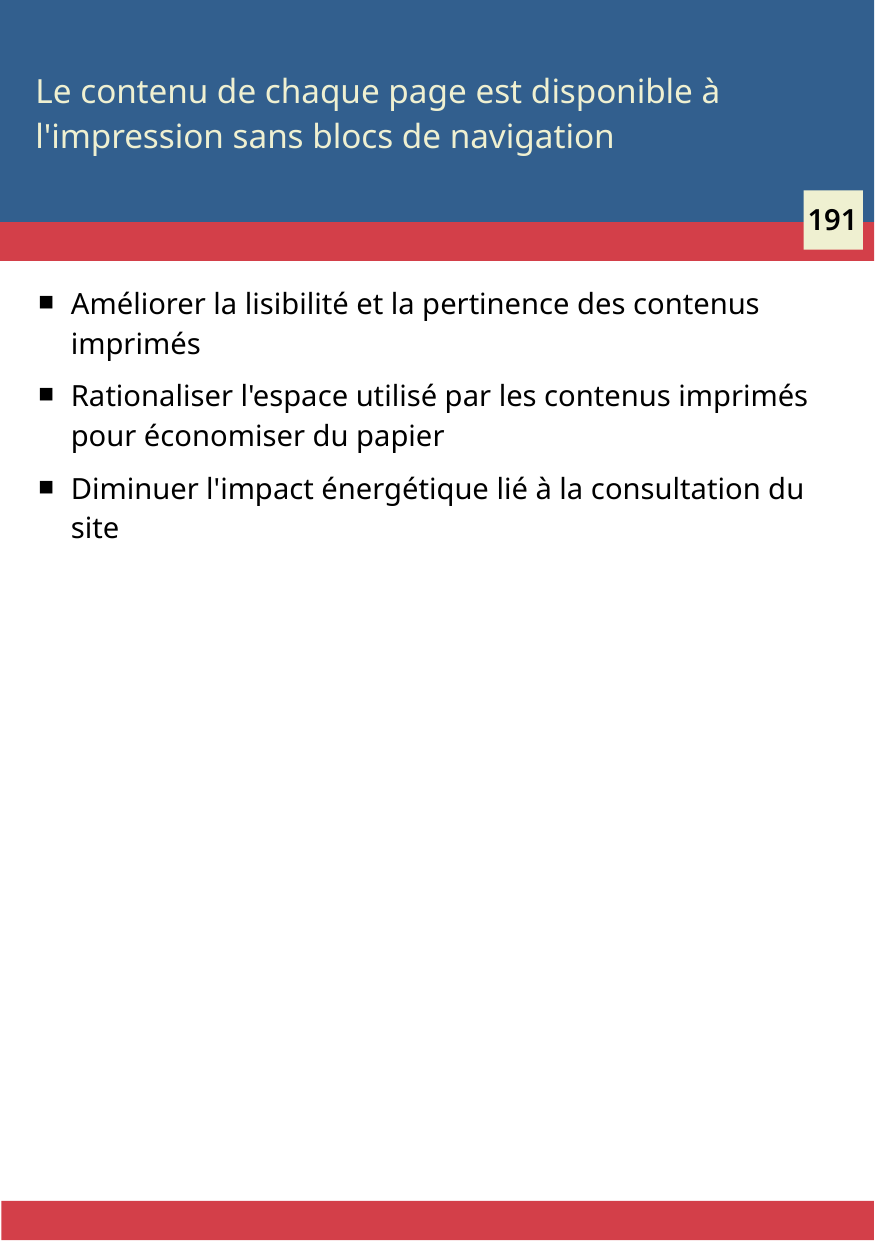

# Le contenu de chaque page est disponible à l'impression sans blocs de navigation
191
Améliorer la lisibilité et la pertinence des contenus imprimés
Rationaliser l'espace utilisé par les contenus imprimés pour économiser du papier
Diminuer l'impact énergétique lié à la consultation du site